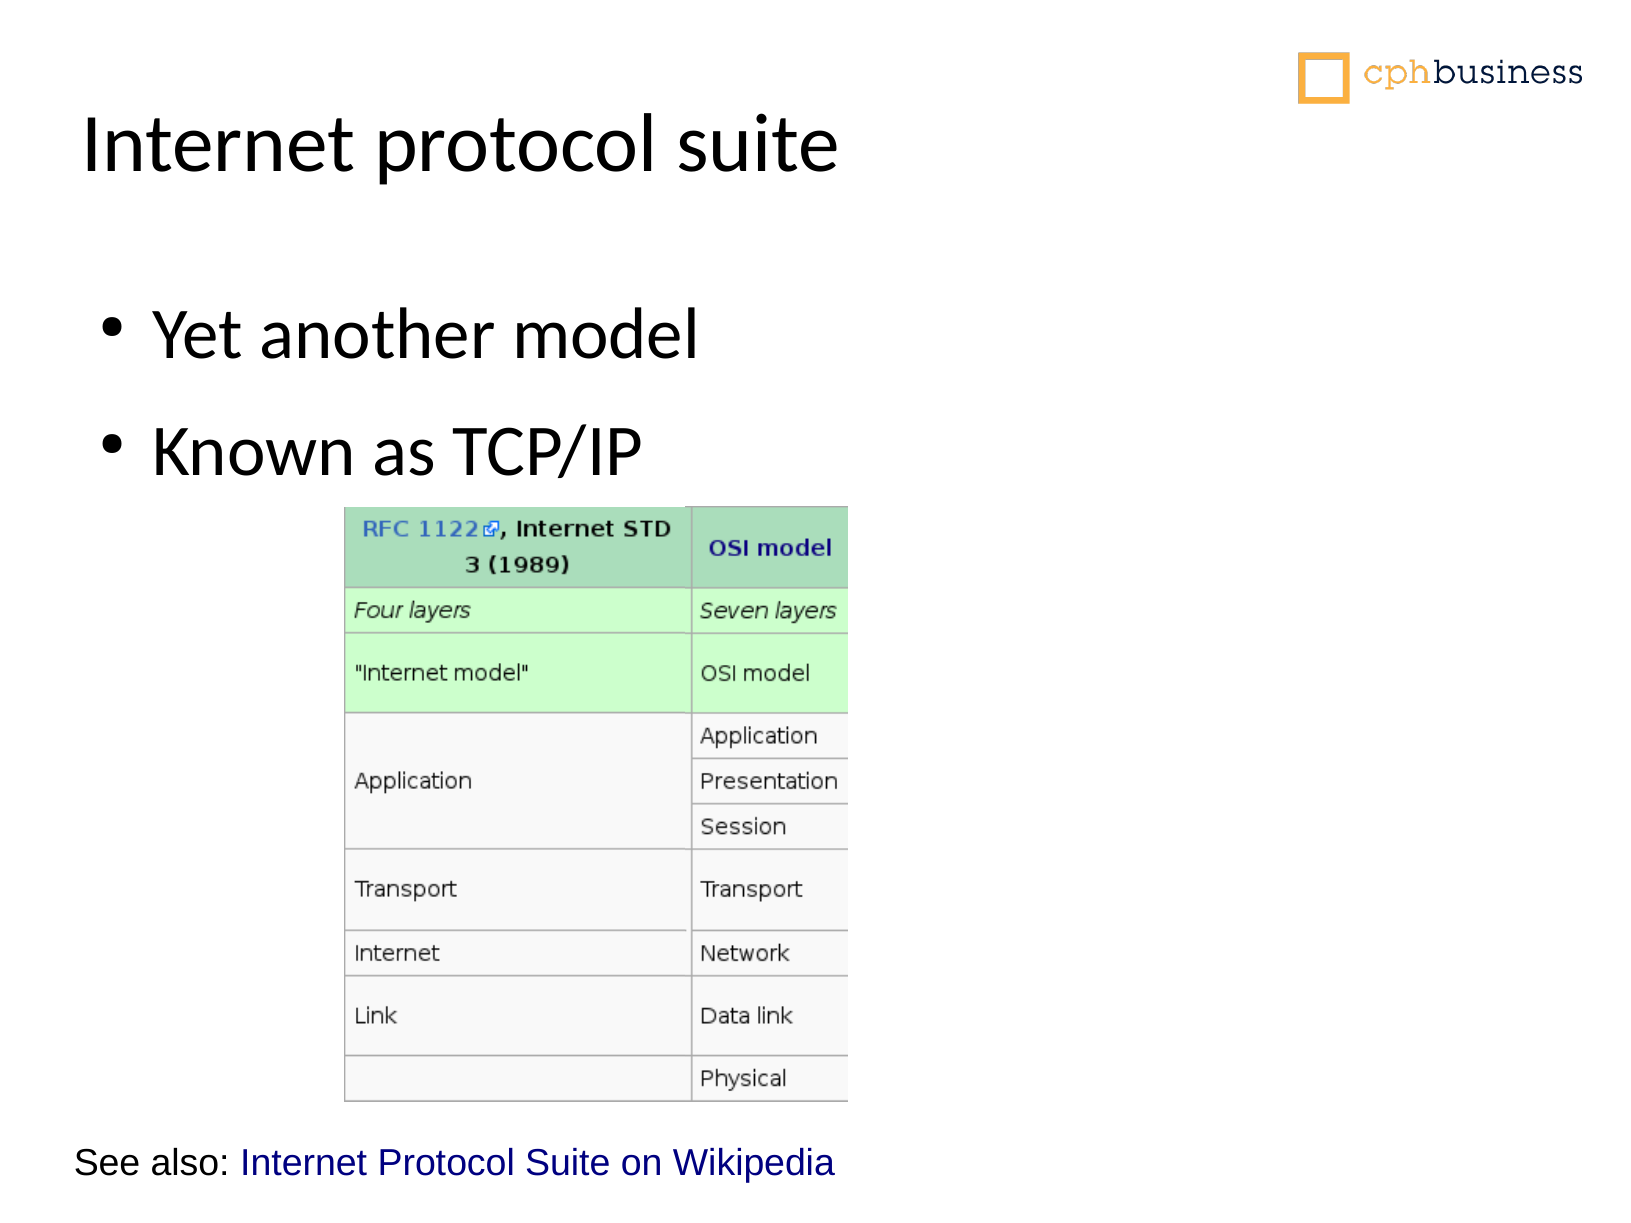

Internet protocol suite
# Yet another model
Known as TCP/IP
See also: Internet Protocol Suite on Wikipedia